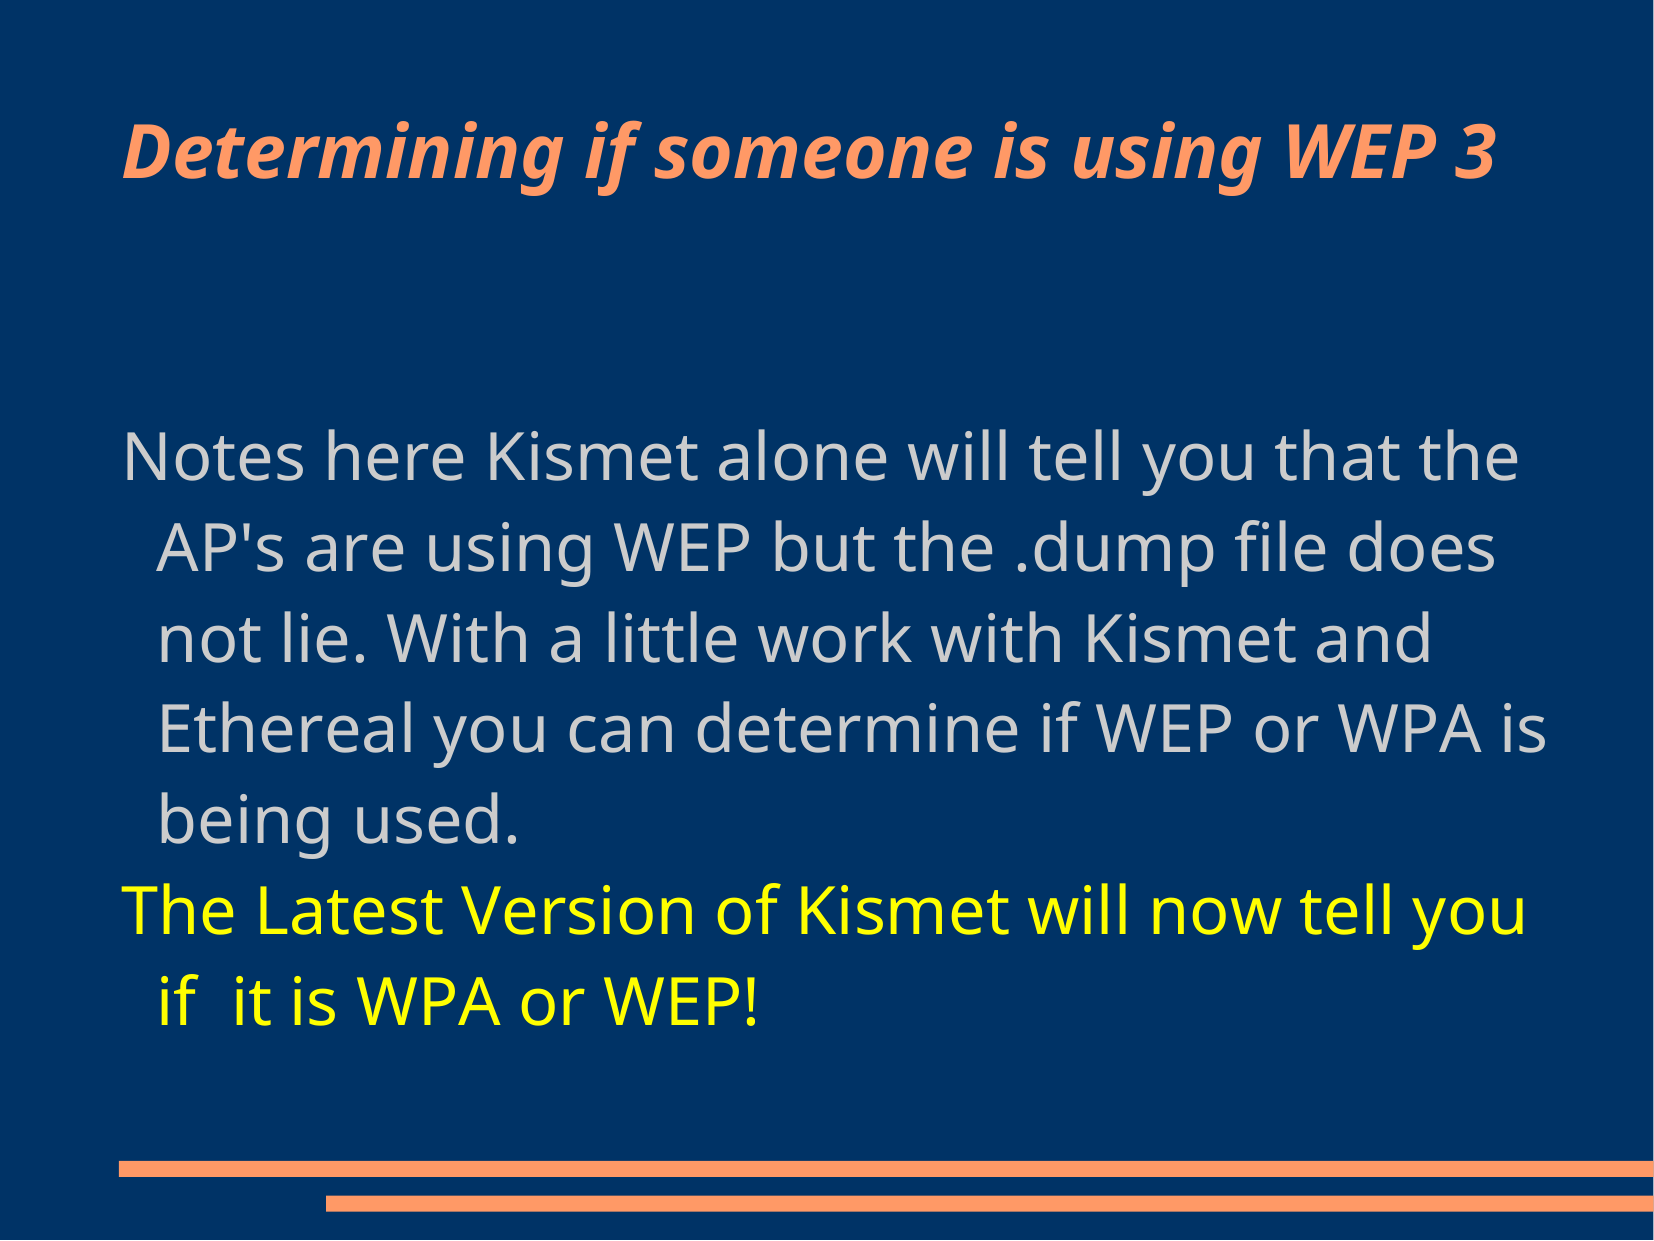

# Determining if someone is using WEP 3
Notes here Kismet alone will tell you that the AP's are using WEP but the .dump file does not lie. With a little work with Kismet and Ethereal you can determine if WEP or WPA is being used.
The Latest Version of Kismet will now tell you if it is WPA or WEP!